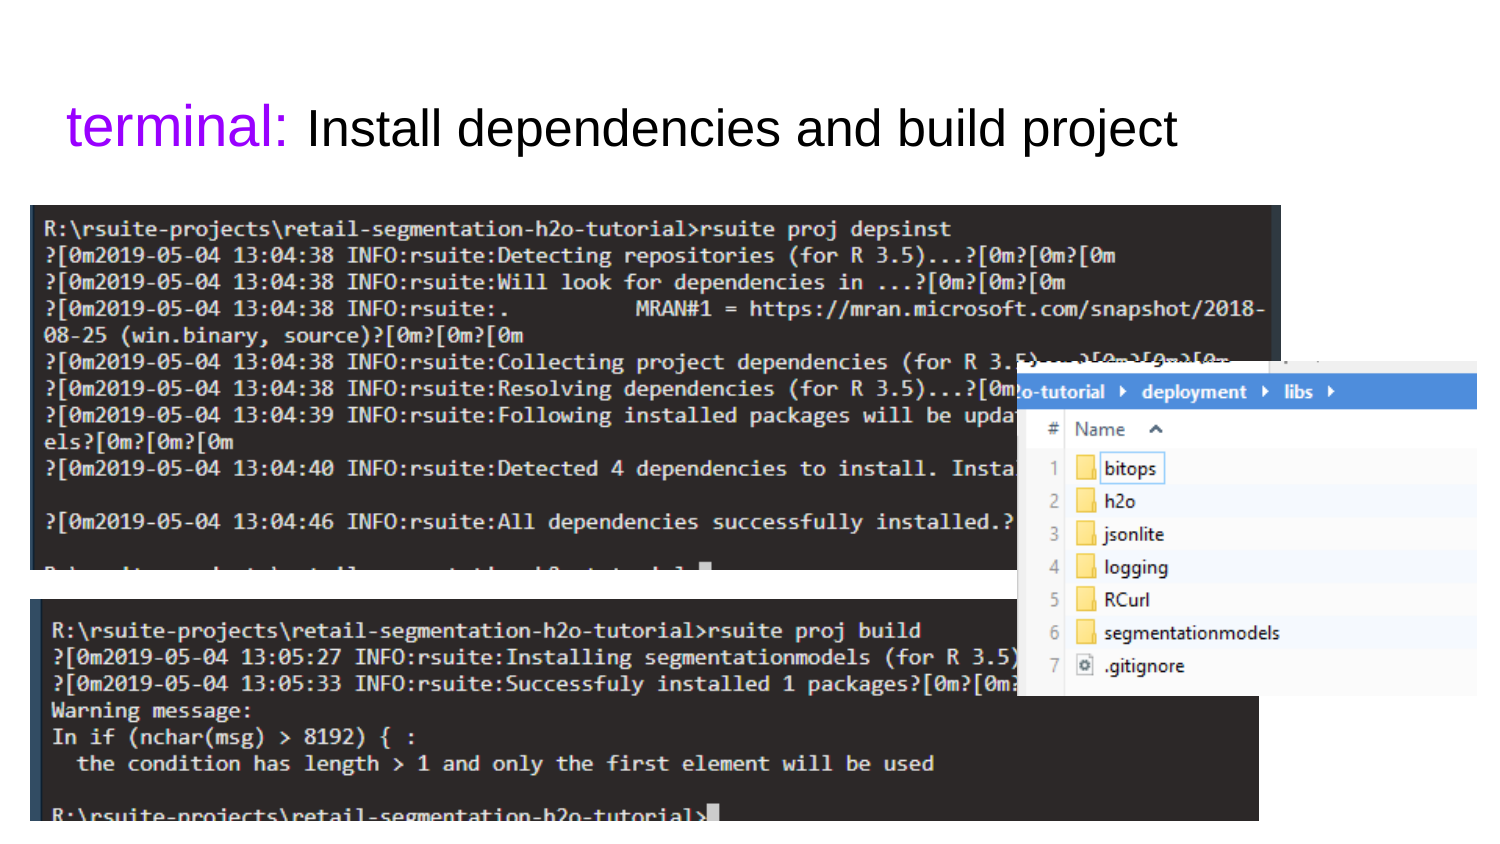

# terminal: Install dependencies and build project